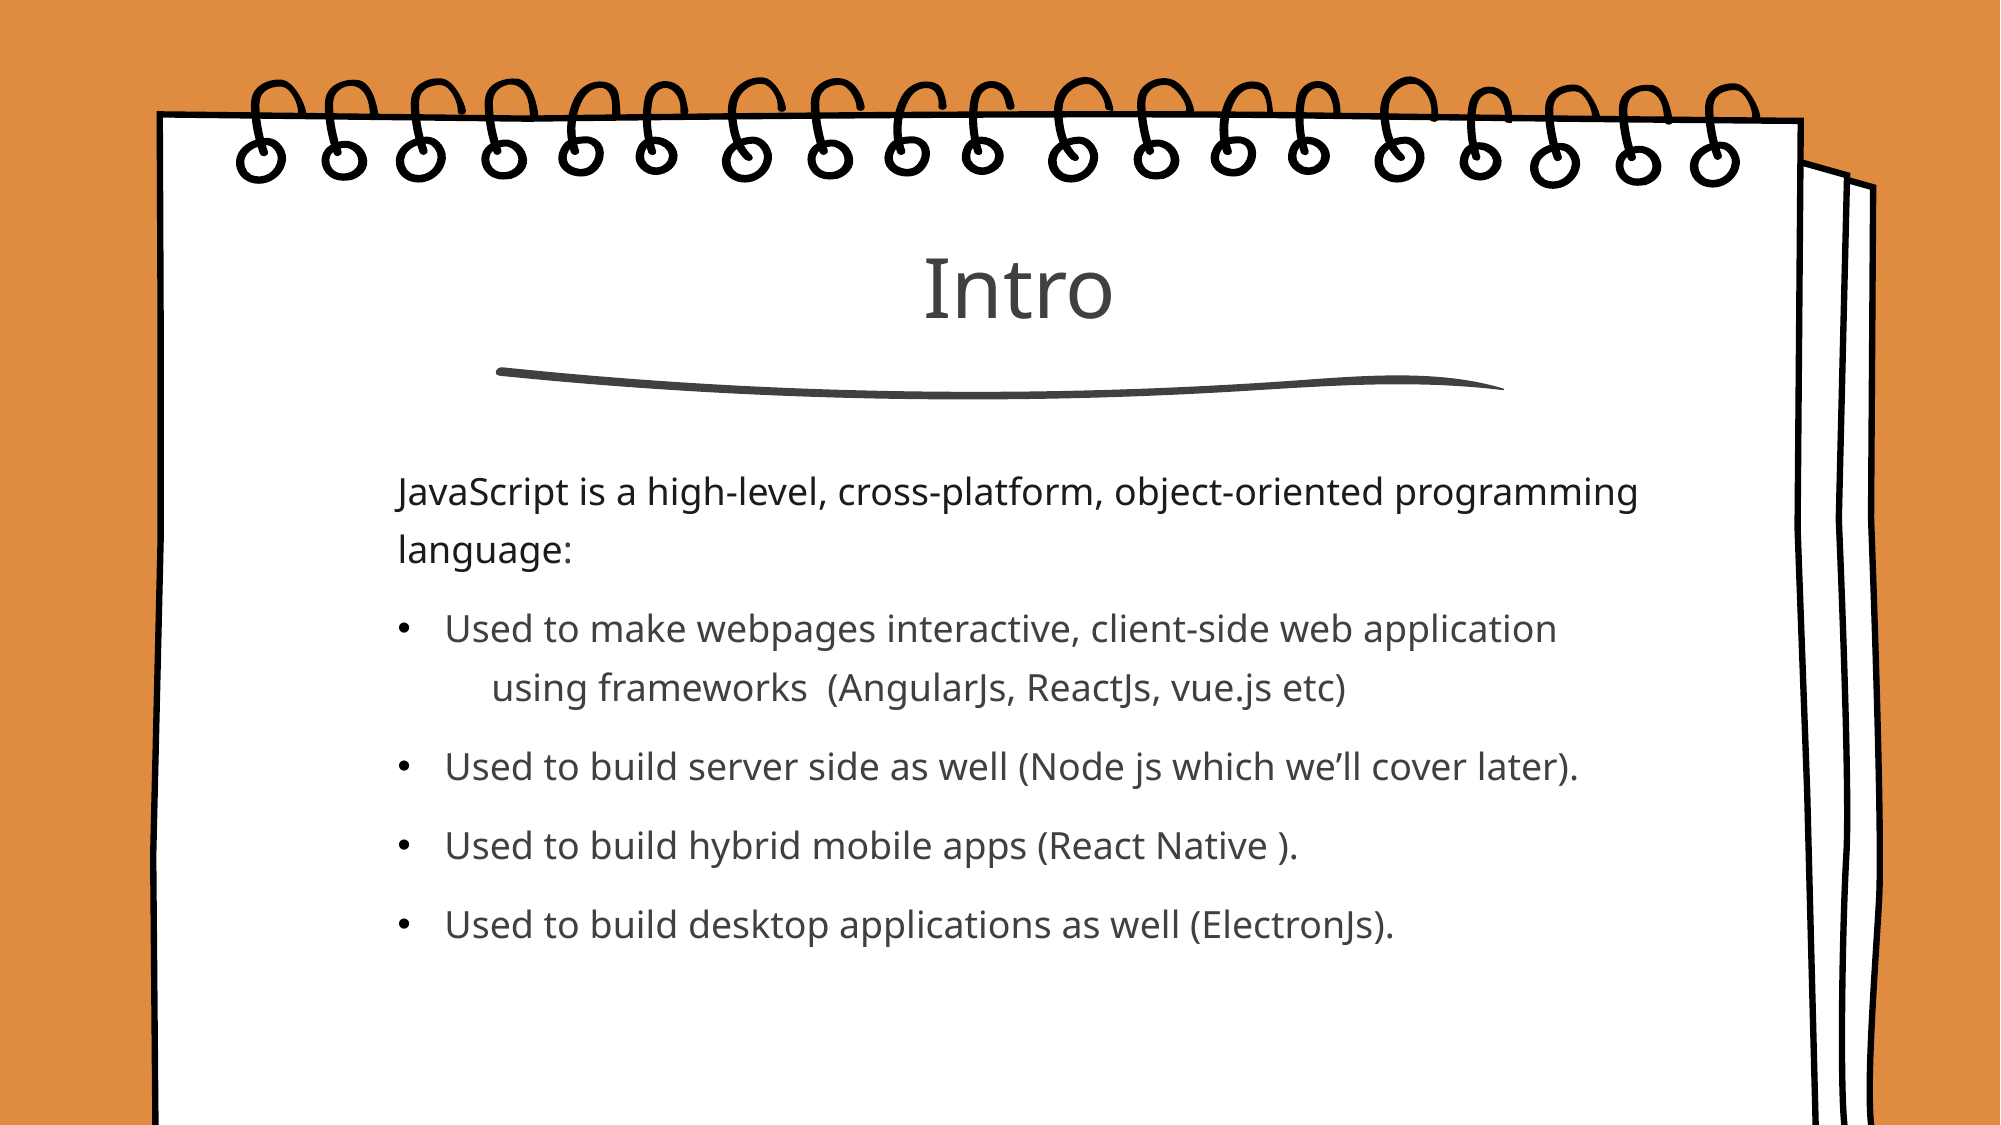

# Intro
JavaScript is a high-level, cross-platform, object-oriented programming language:
Used to make webpages interactive, client-side web application using frameworks (AngularJs, ReactJs, vue.js etc)
Used to build server side as well (Node js which we’ll cover later).
Used to build hybrid mobile apps (React Native ).
Used to build desktop applications as well (ElectronJs).